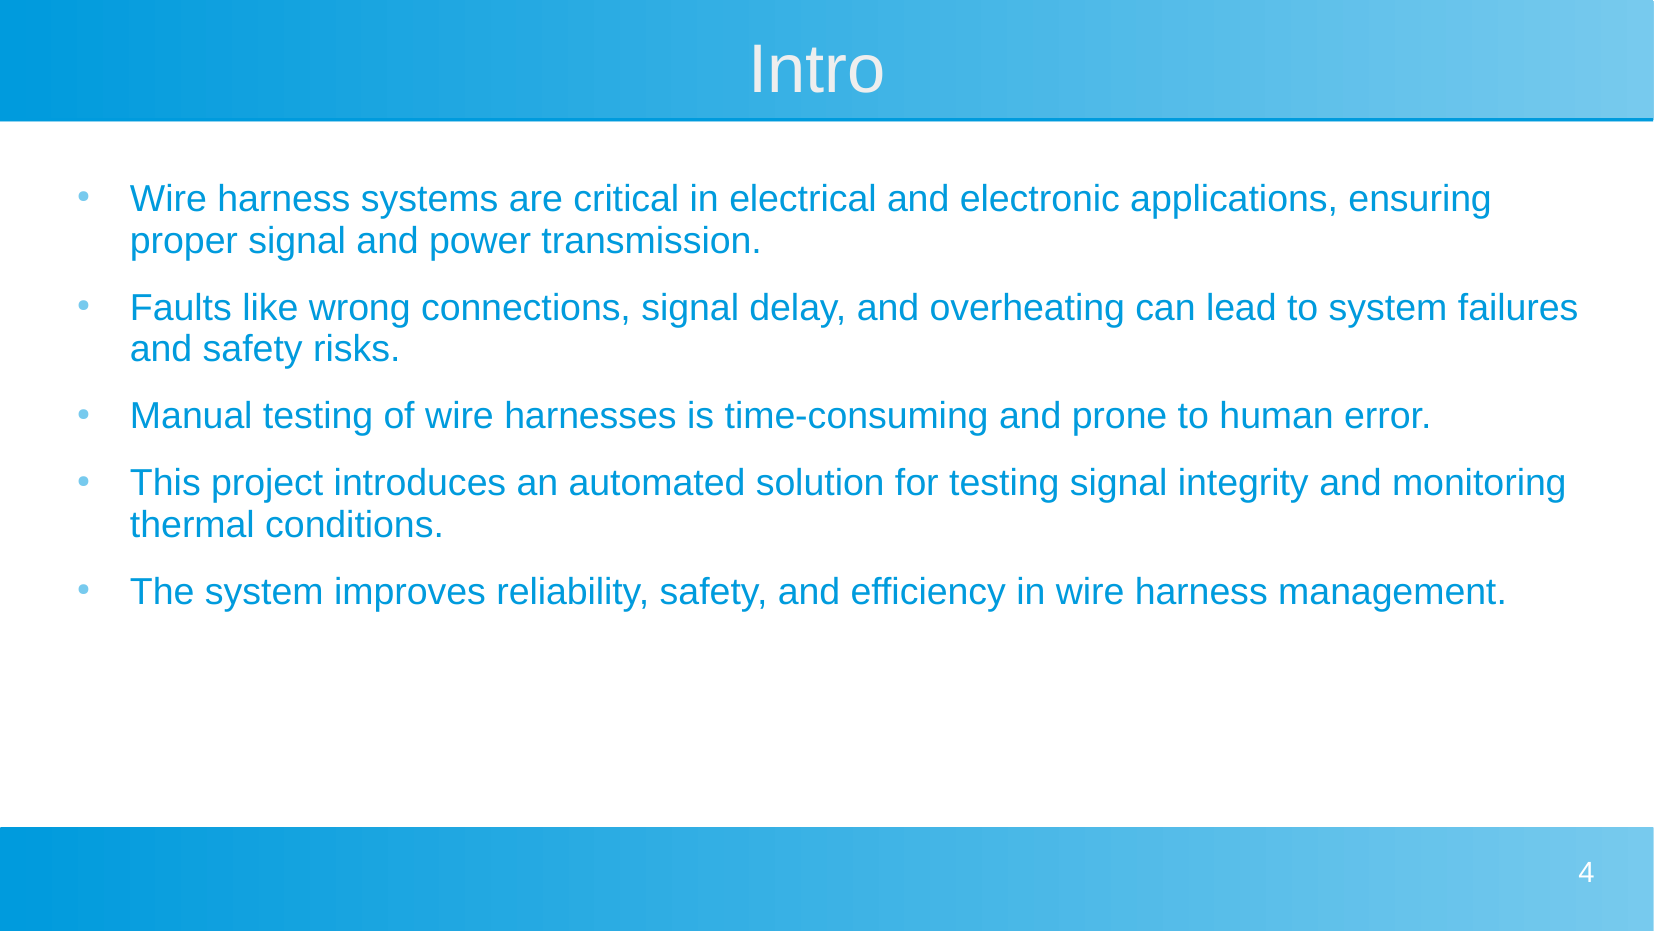

# Intro
Wire harness systems are critical in electrical and electronic applications, ensuring proper signal and power transmission.
Faults like wrong connections, signal delay, and overheating can lead to system failures and safety risks.
Manual testing of wire harnesses is time-consuming and prone to human error.
This project introduces an automated solution for testing signal integrity and monitoring thermal conditions.
The system improves reliability, safety, and efficiency in wire harness management.
4